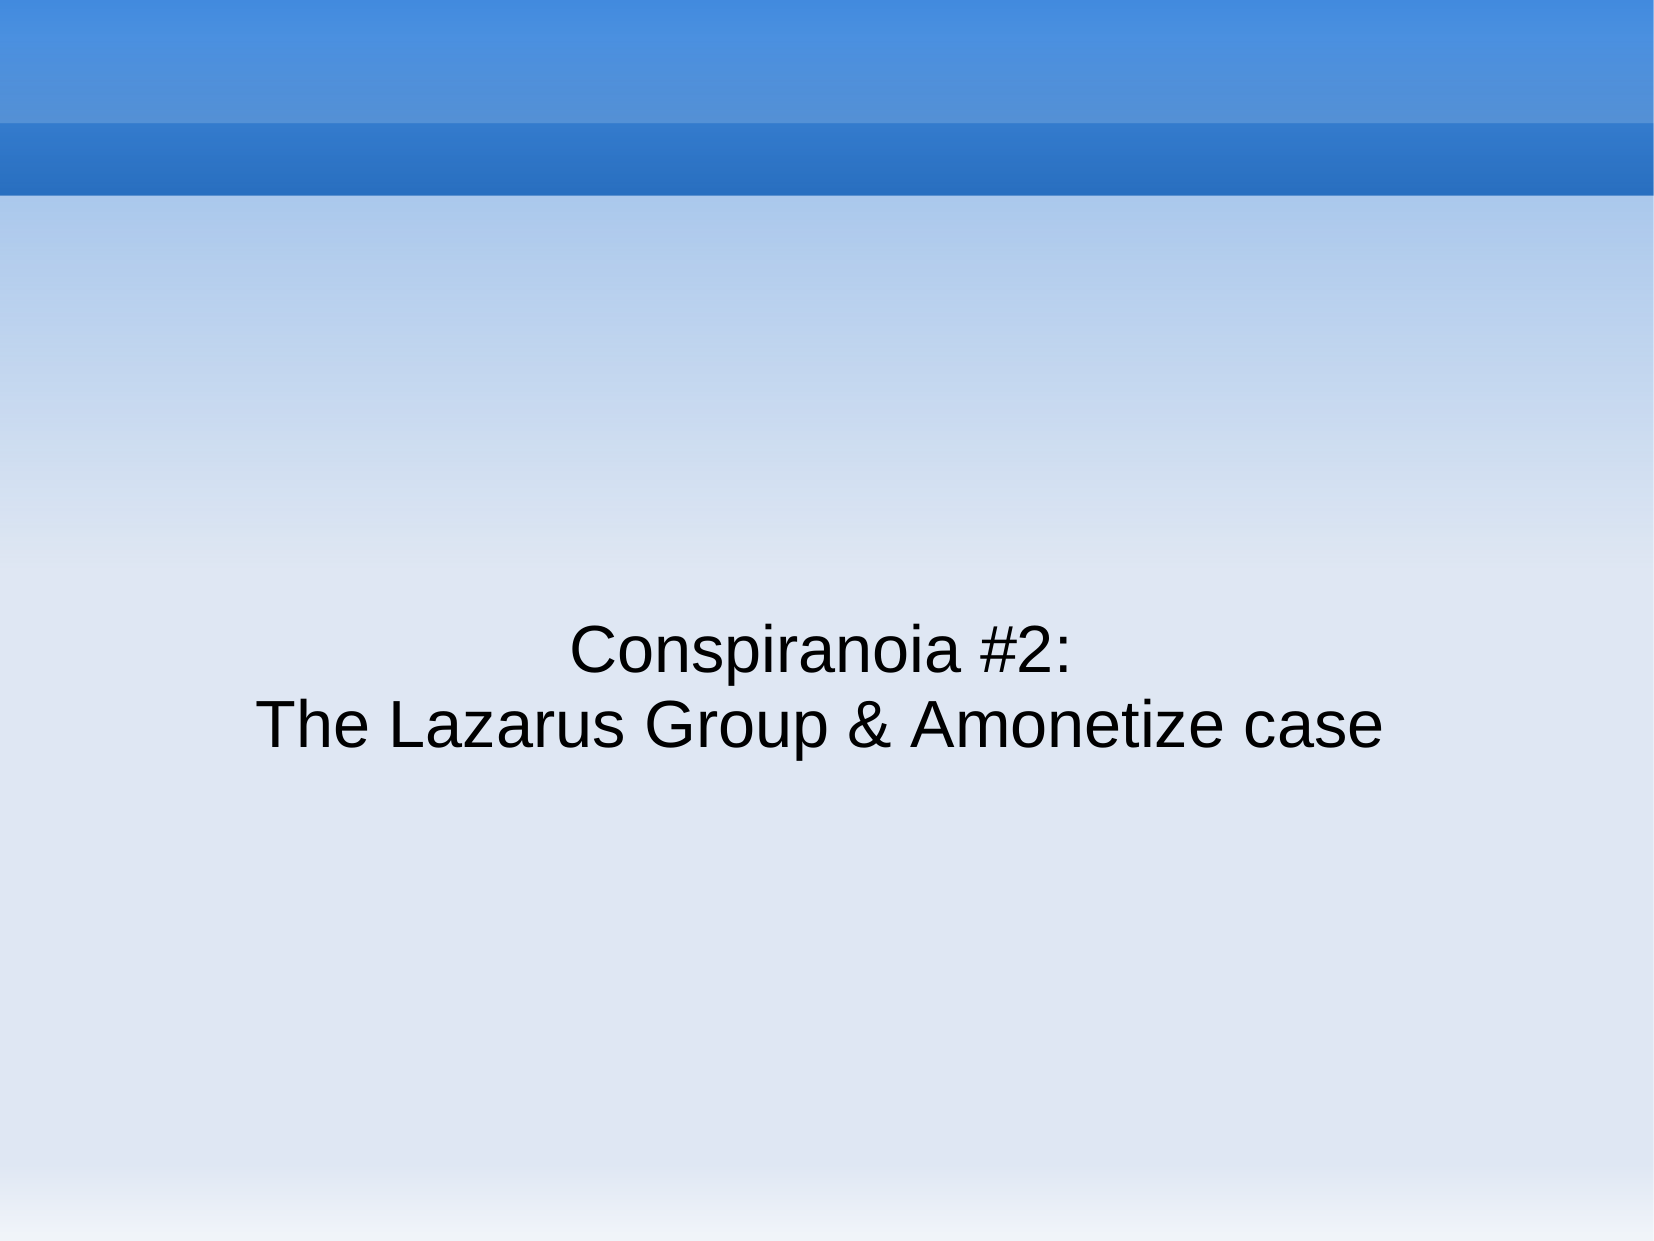

# Conspiranoia #2:
The Lazarus Group & Amonetize case